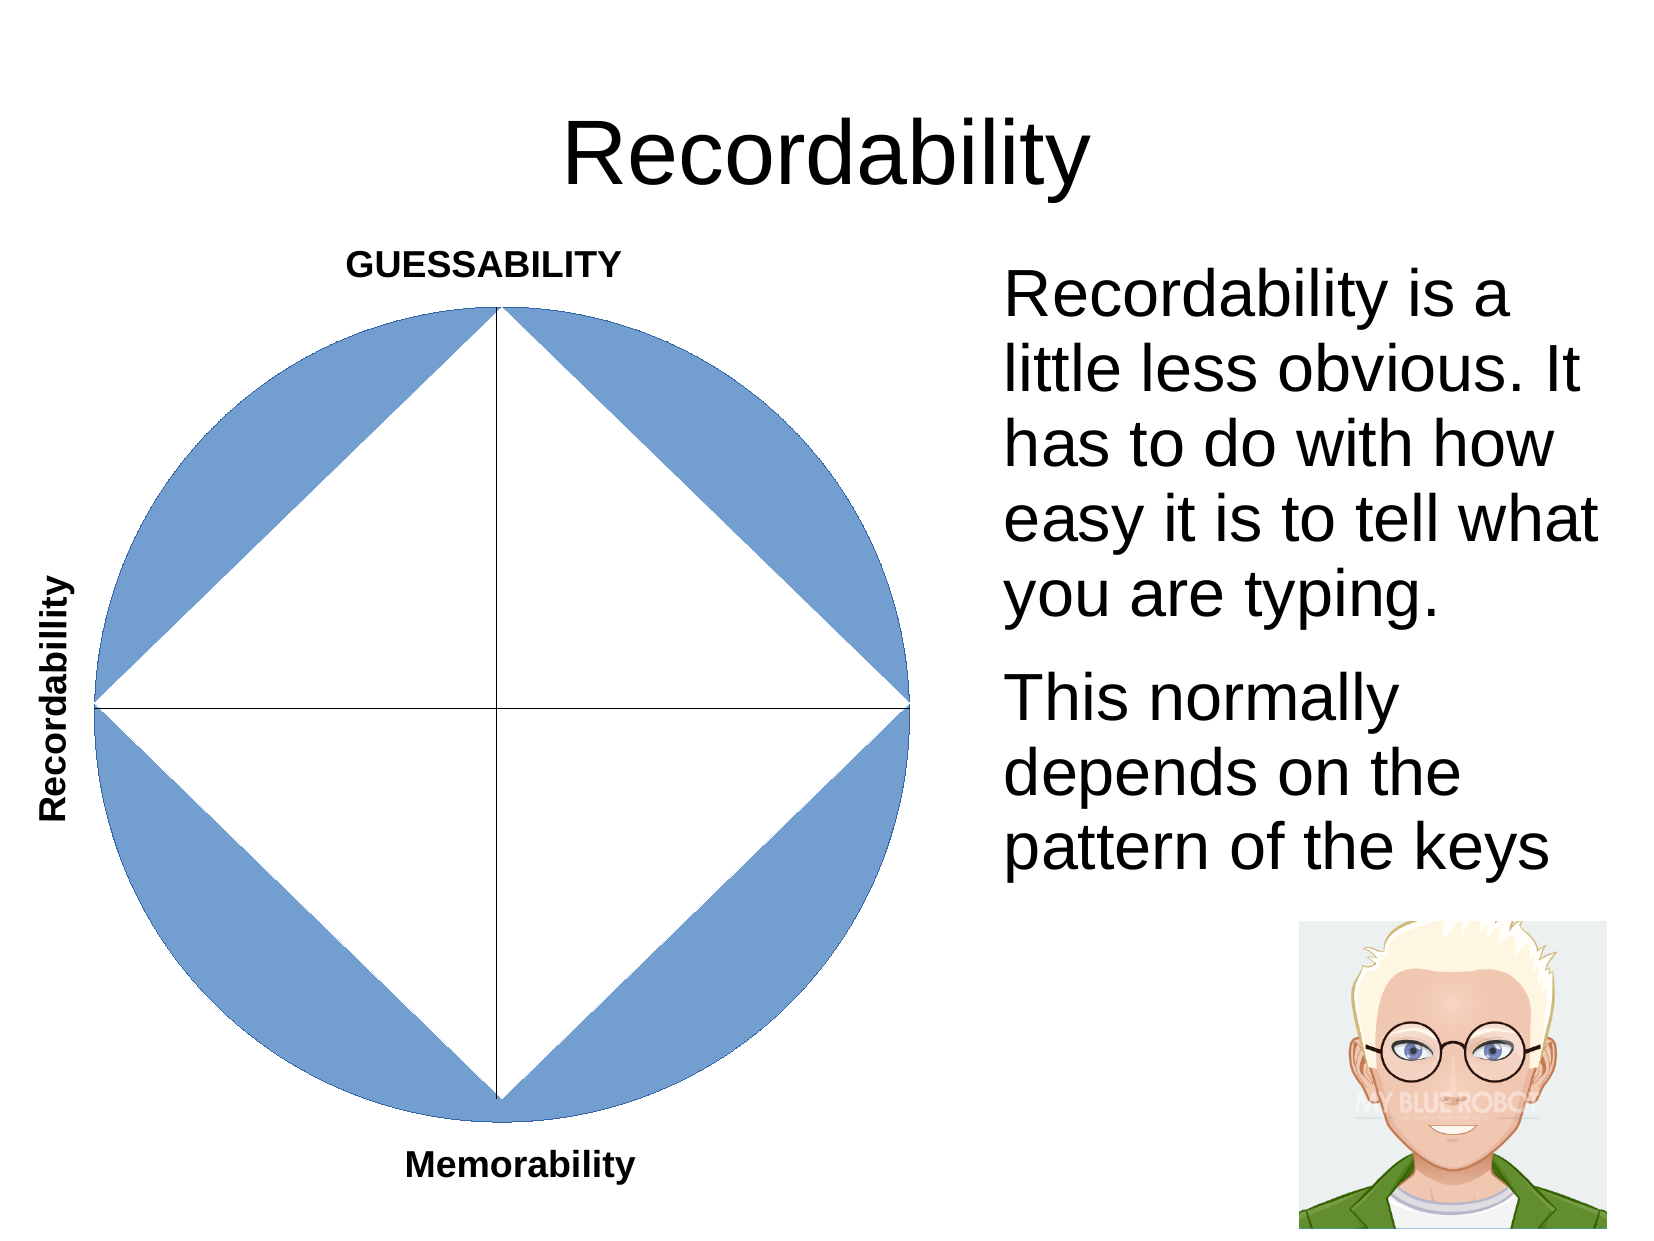

# Recordability
GUESSABILITY
Recordability is a little less obvious. It has to do with how easy it is to tell what you are typing.
This normally depends on the pattern of the keys
Recordabillity
Memorability